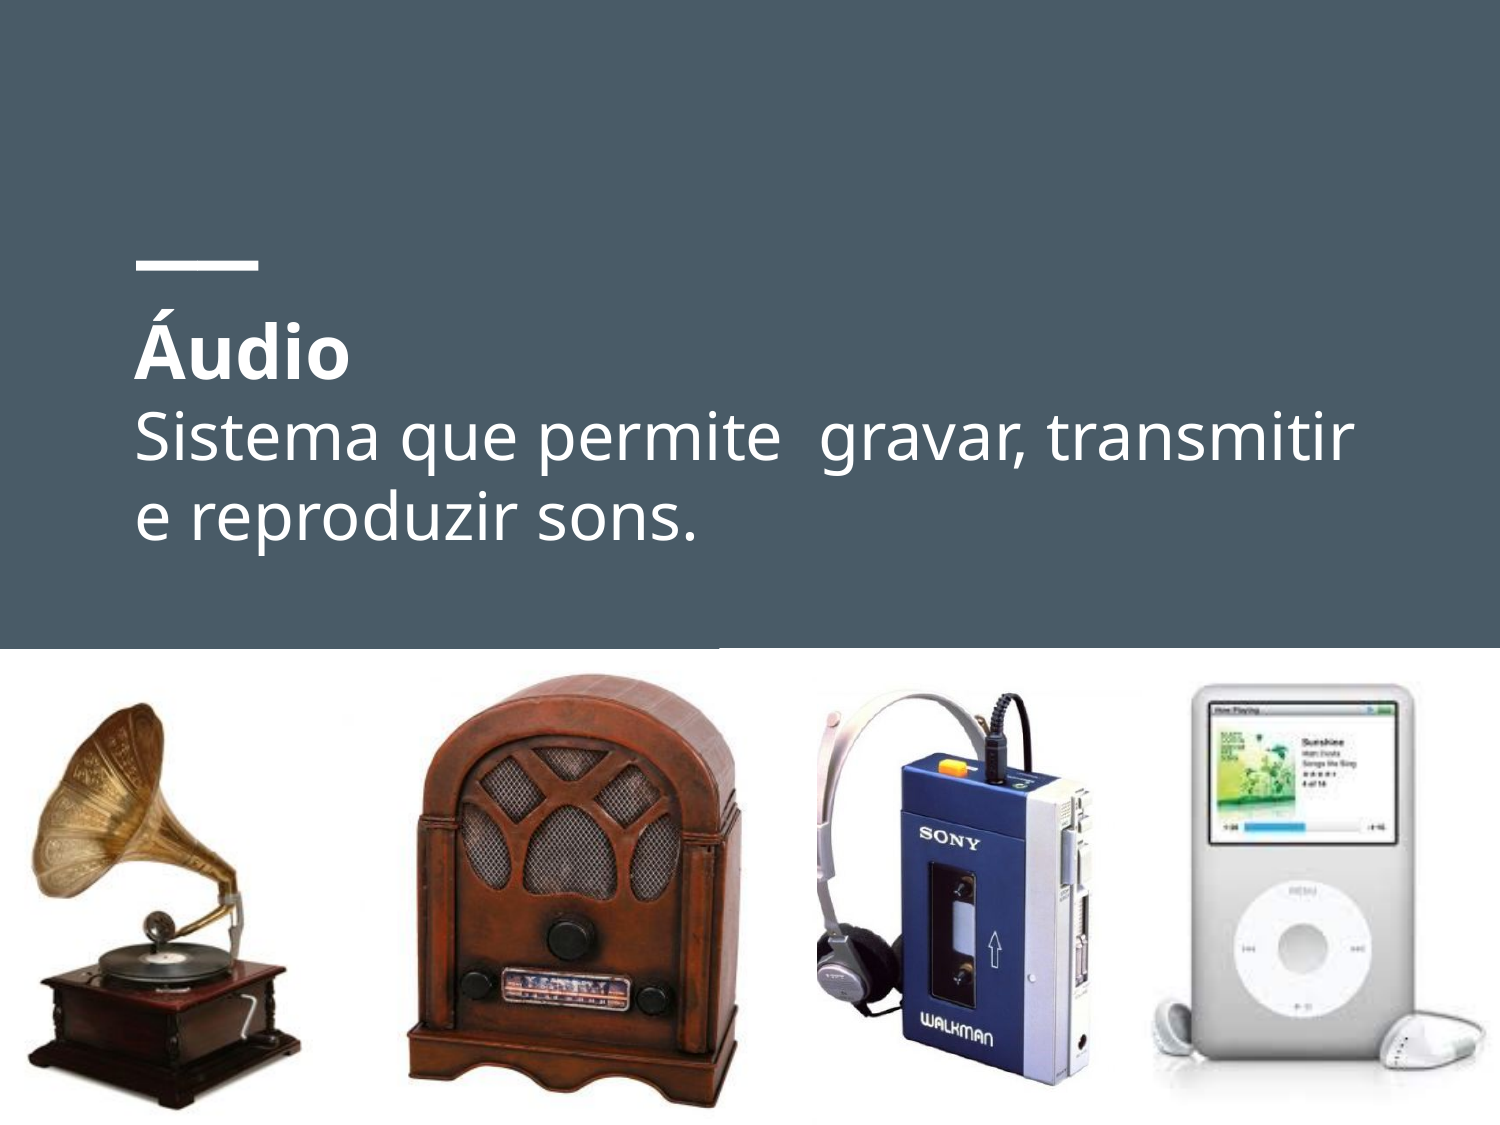

# Áudio Sistema que permite gravar, transmitir e reproduzir sons.